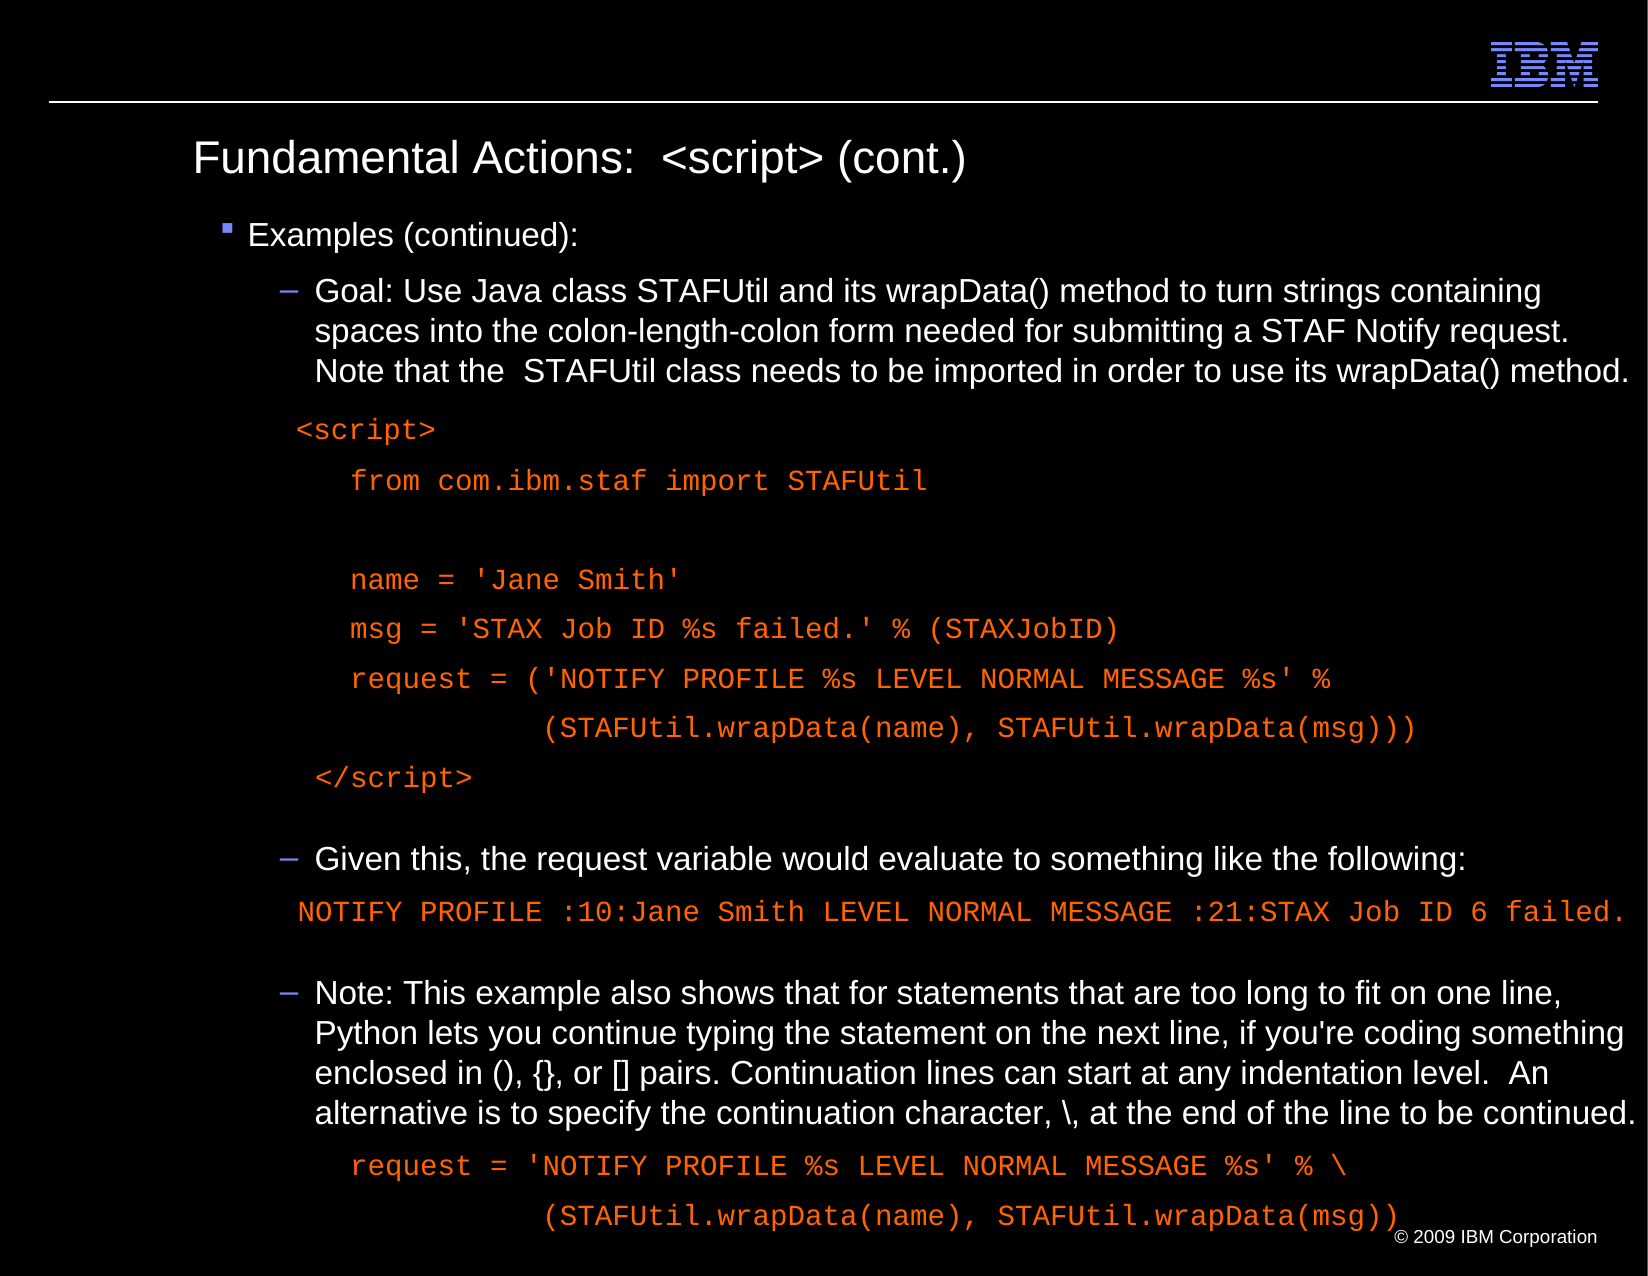

# Fundamental Actions: <script> (cont.)
Examples (continued):
Goal: Use Java class STAFUtil and its wrapData() method to turn strings containing spaces into the colon-length-colon form needed for submitting a STAF Notify request. Note that the STAFUtil class needs to be imported in order to use its wrapData() method.
 <script>
 from com.ibm.staf import STAFUtil
 name = 'Jane Smith'
 msg = 'STAX Job ID %s failed.' % (STAXJobID)
 request = ('NOTIFY PROFILE %s LEVEL NORMAL MESSAGE %s' %
 (STAFUtil.wrapData(name), STAFUtil.wrapData(msg)))
 </script>
Given this, the request variable would evaluate to something like the following:
 NOTIFY PROFILE :10:Jane Smith LEVEL NORMAL MESSAGE :21:STAX Job ID 6 failed.
Note: This example also shows that for statements that are too long to fit on one line, Python lets you continue typing the statement on the next line, if you're coding something enclosed in (), {}, or [] pairs. Continuation lines can start at any indentation level. An alternative is to specify the continuation character, \, at the end of the line to be continued.
 request = 'NOTIFY PROFILE %s LEVEL NORMAL MESSAGE %s' % \
 (STAFUtil.wrapData(name), STAFUtil.wrapData(msg))